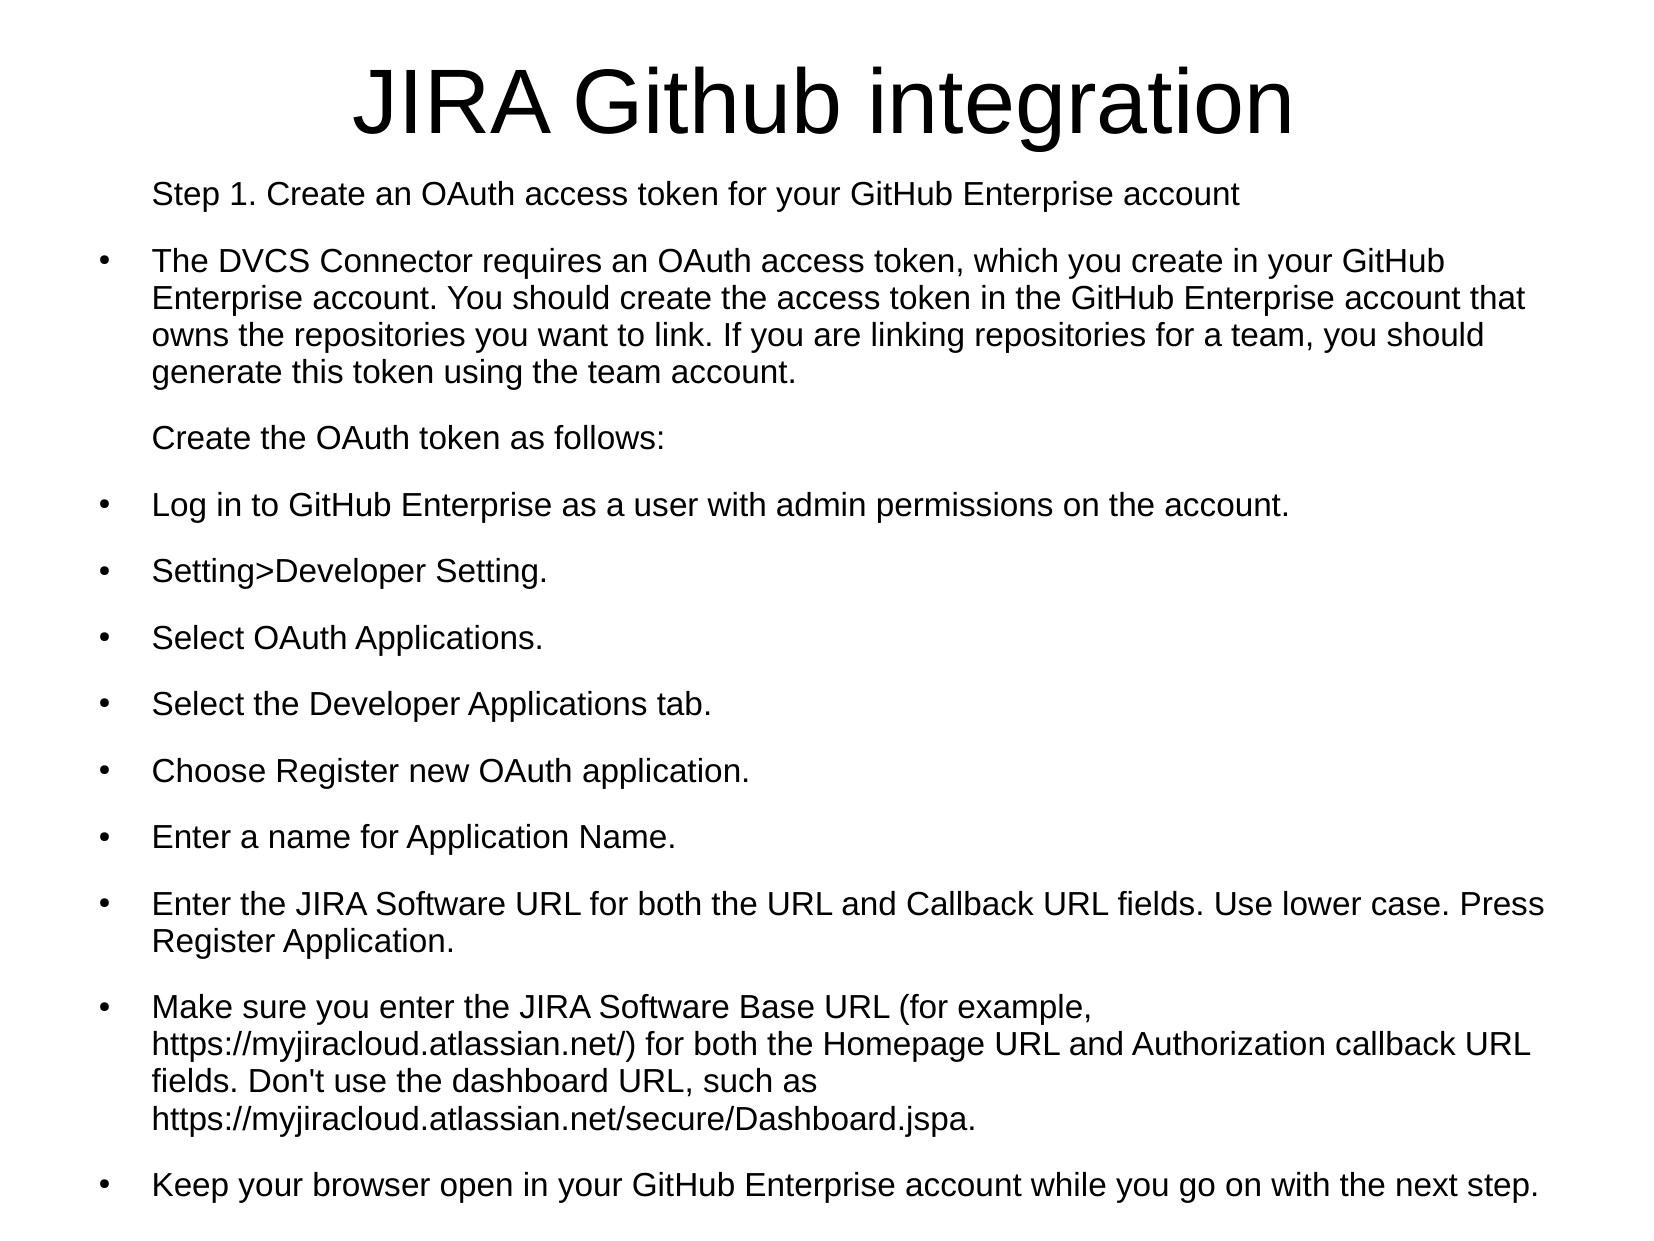

# JIRA Github integration
Step 1. Create an OAuth access token for your GitHub Enterprise account
The DVCS Connector requires an OAuth access token, which you create in your GitHub Enterprise account. You should create the access token in the GitHub Enterprise account that owns the repositories you want to link. If you are linking repositories for a team, you should generate this token using the team account.
Create the OAuth token as follows:
Log in to GitHub Enterprise as a user with admin permissions on the account.
Setting>Developer Setting.
Select OAuth Applications.
Select the Developer Applications tab.
Choose Register new OAuth application.
Enter a name for Application Name.
Enter the JIRA Software URL for both the URL and Callback URL fields. Use lower case. Press Register Application.
Make sure you enter the JIRA Software Base URL (for example, https://myjiracloud.atlassian.net/) for both the Homepage URL and Authorization callback URL fields. Don't use the dashboard URL, such as https://myjiracloud.atlassian.net/secure/Dashboard.jspa.
Keep your browser open in your GitHub Enterprise account while you go on with the next step.